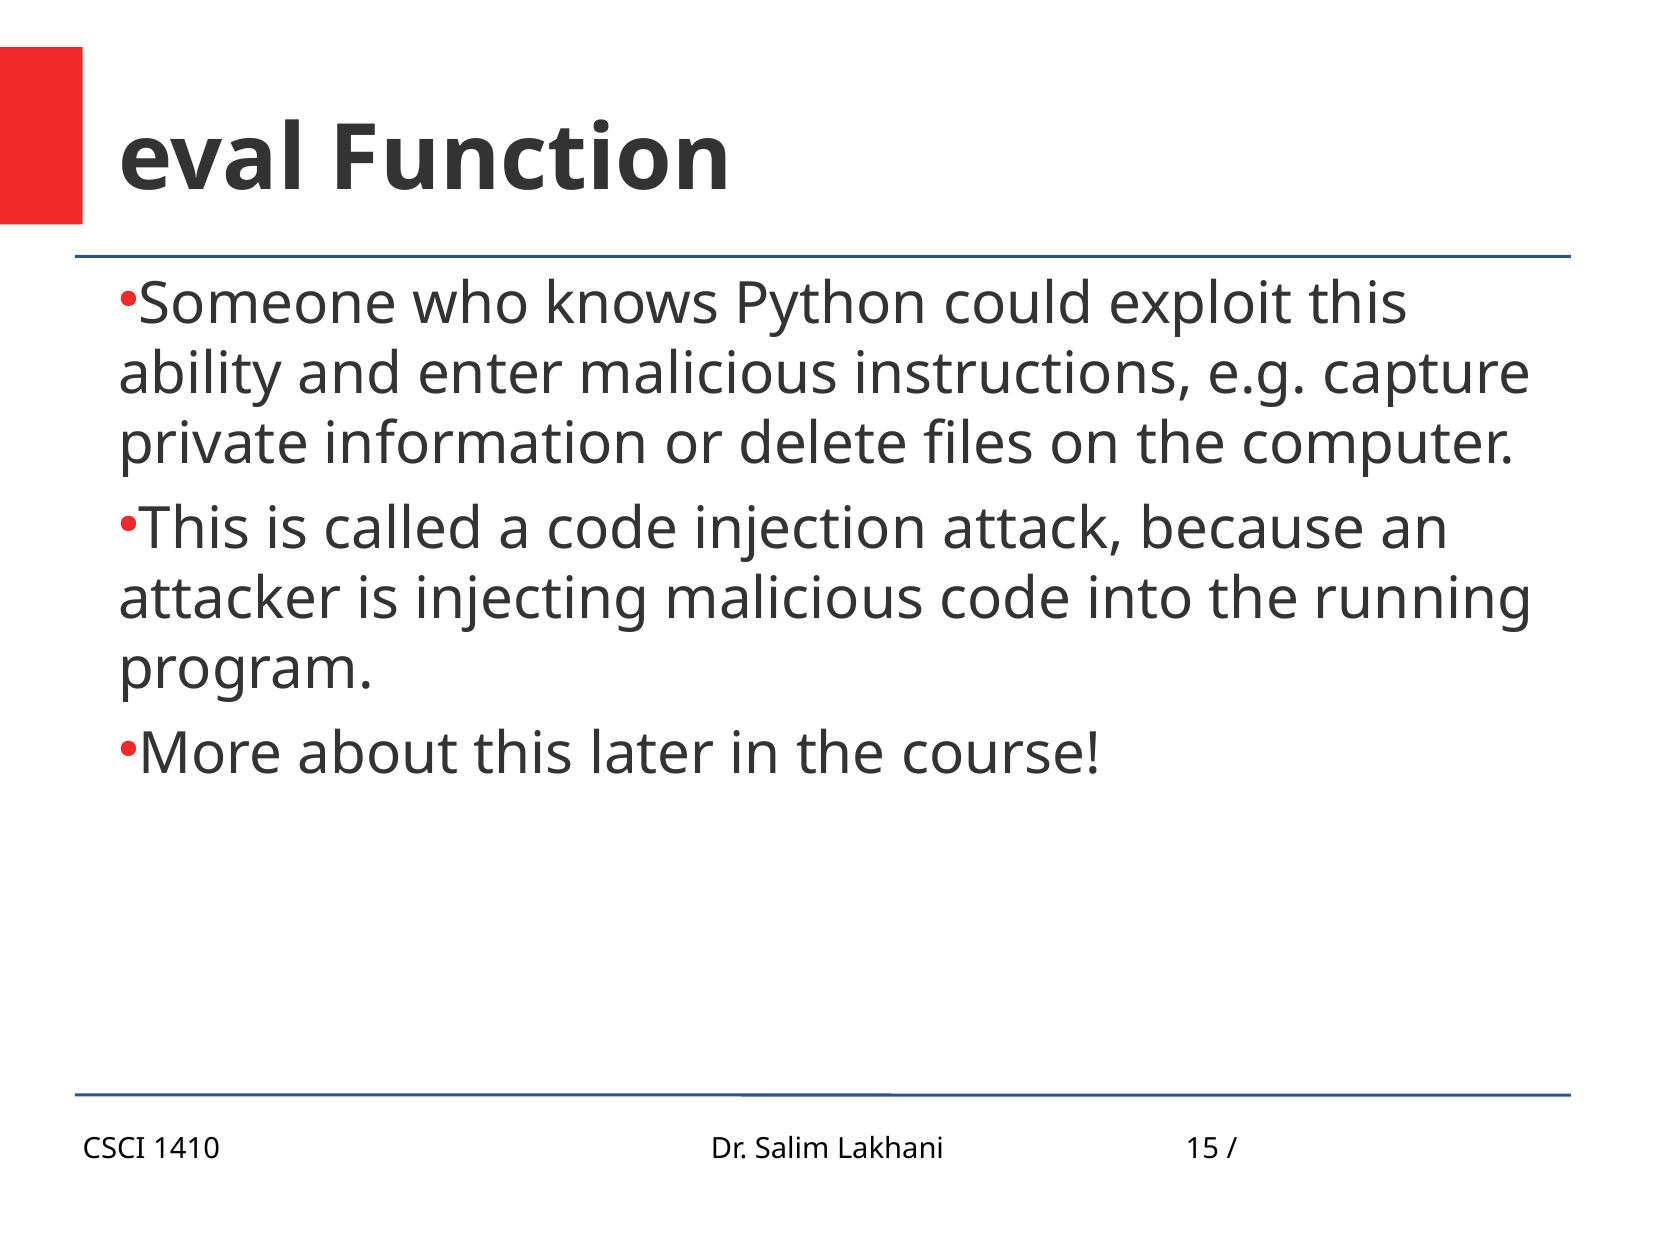

# eval Function
Someone who knows Python could exploit this ability and enter malicious instructions, e.g. capture private information or delete files on the computer.
This is called a code injection attack, because an attacker is injecting malicious code into the running program.
More about this later in the course!
CSCI 1410
Dr. Salim Lakhani